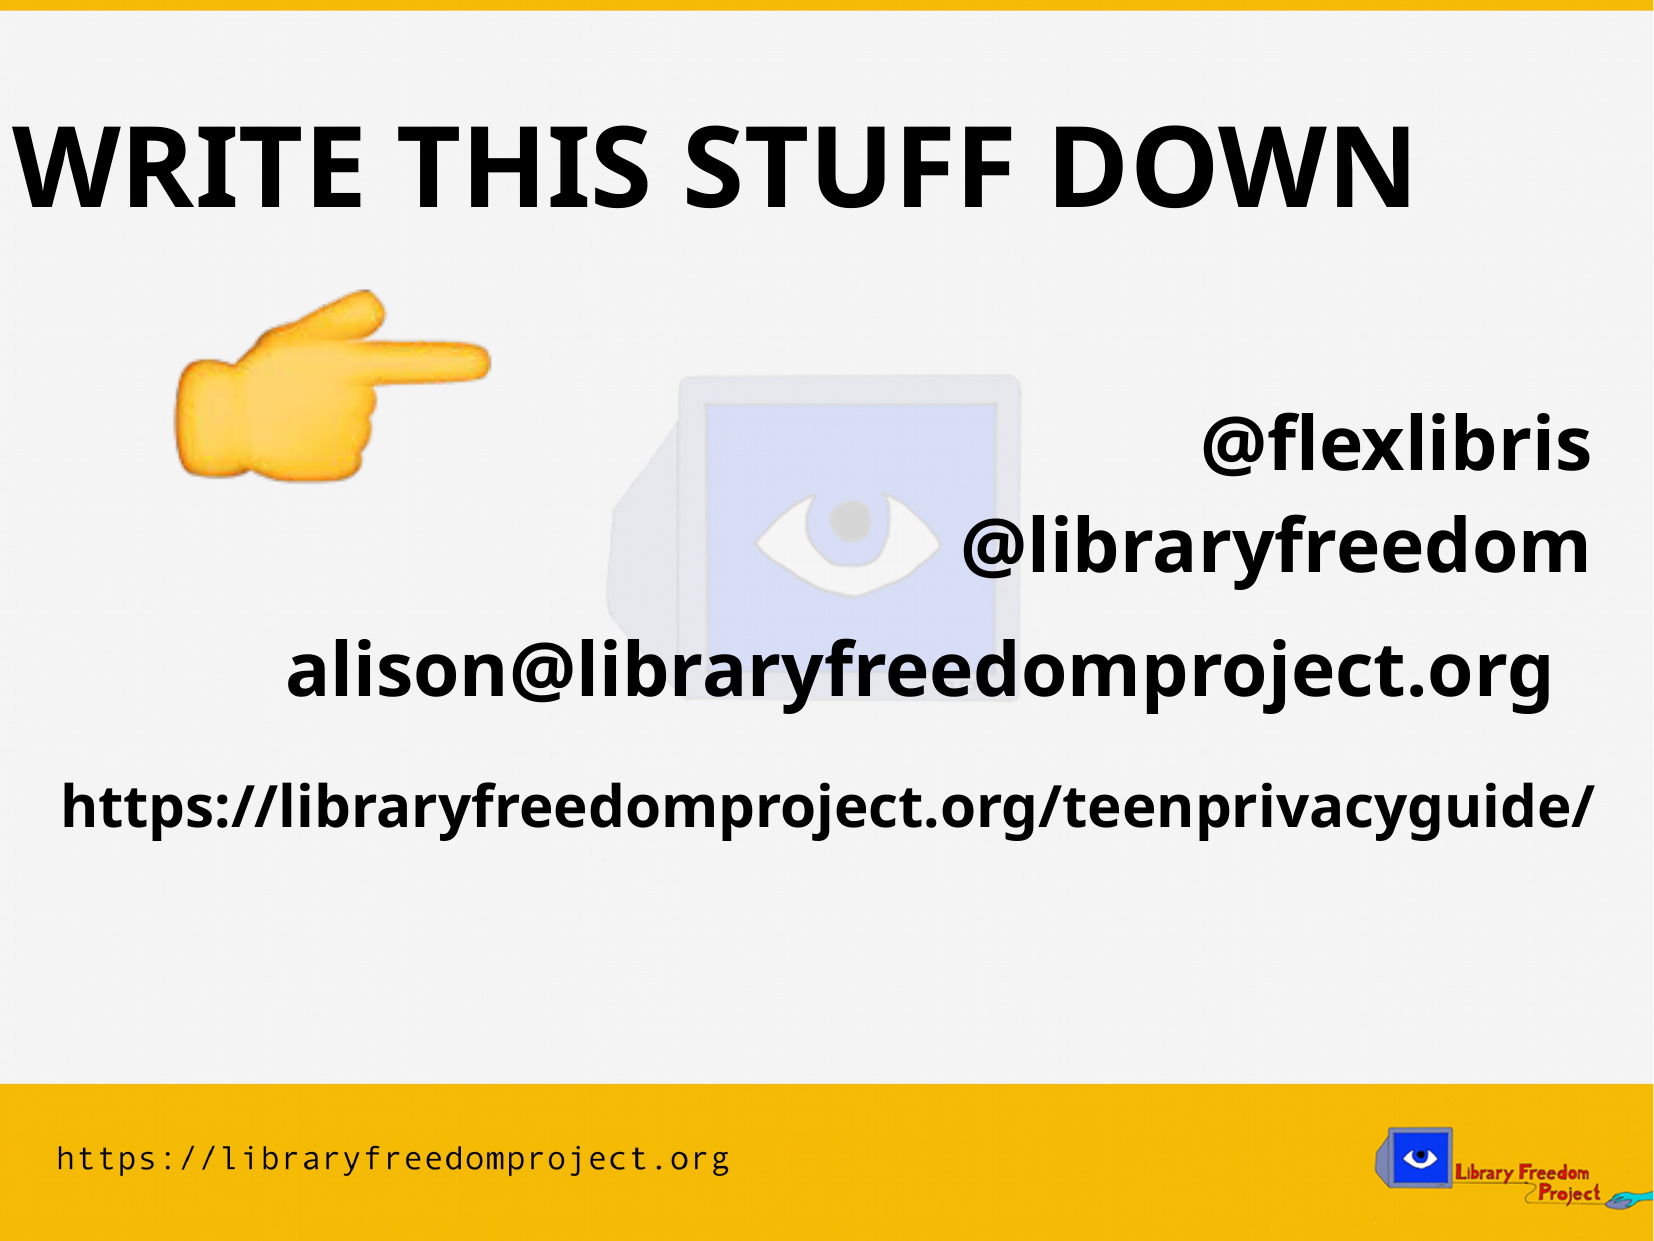

WRITE THIS STUFF DOWN
@flexlibris
@libraryfreedom
alison@libraryfreedomproject.org
https://libraryfreedomproject.org/teenprivacyguide/